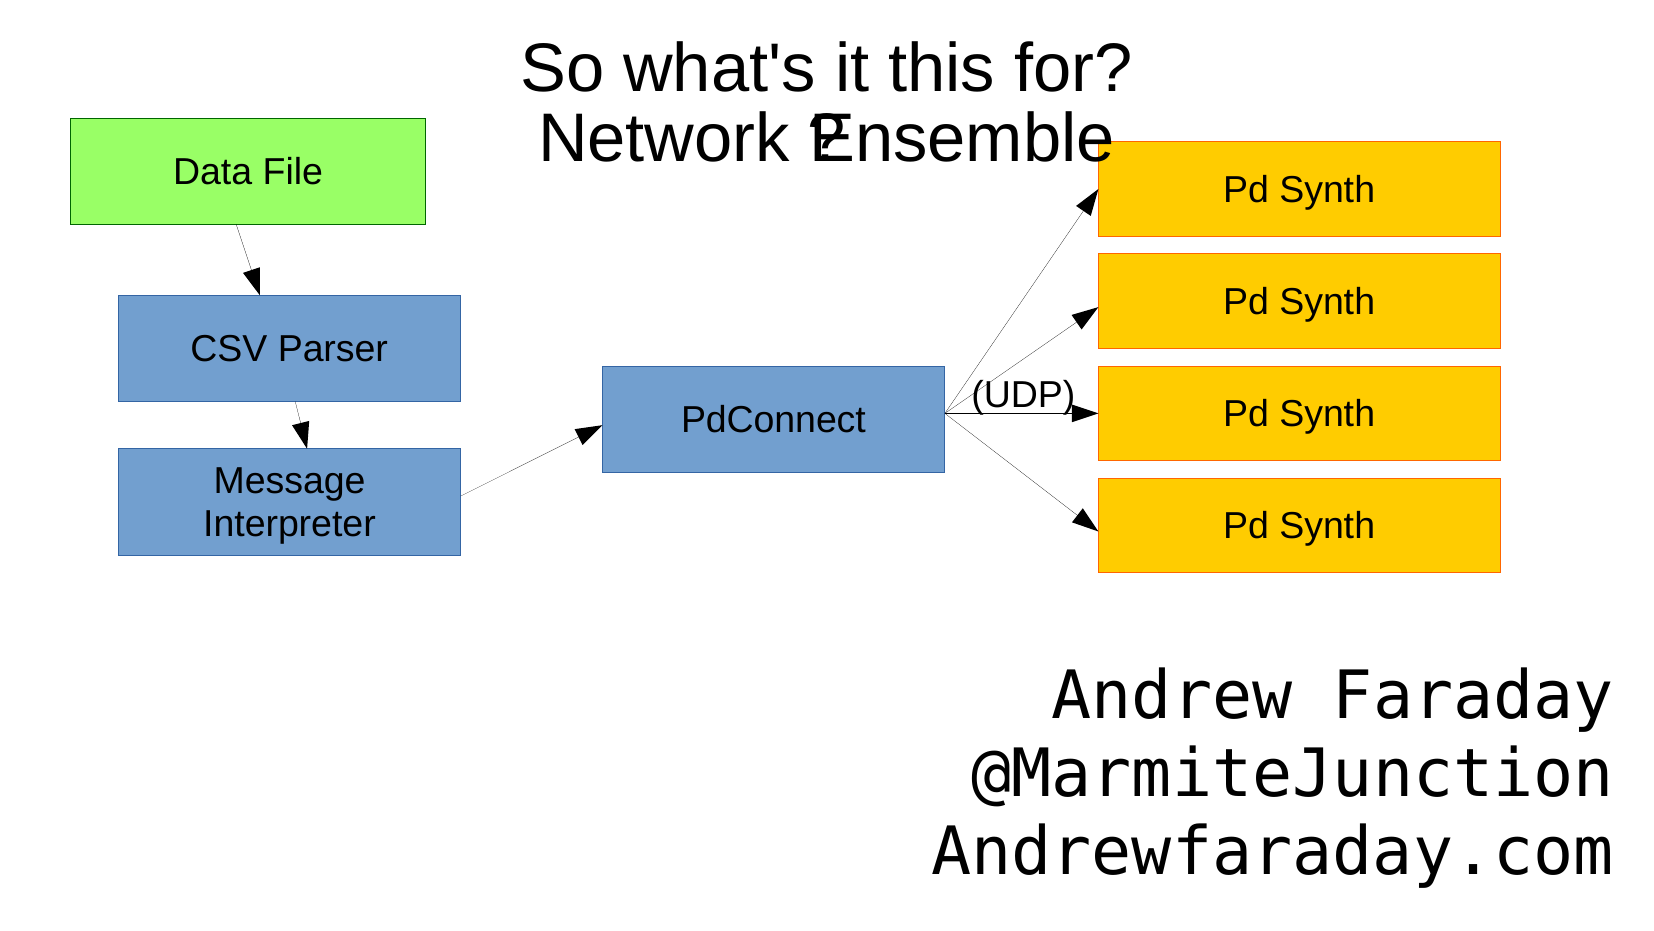

# So what's it this for?
?
Network Ensemble
Data File
Pd Synth
Pd Synth
CSV Parser
PdConnect
(UDP)
Pd Synth
Message
Interpreter
Pd Synth
Andrew Faraday
@MarmiteJunction
Andrewfaraday.com